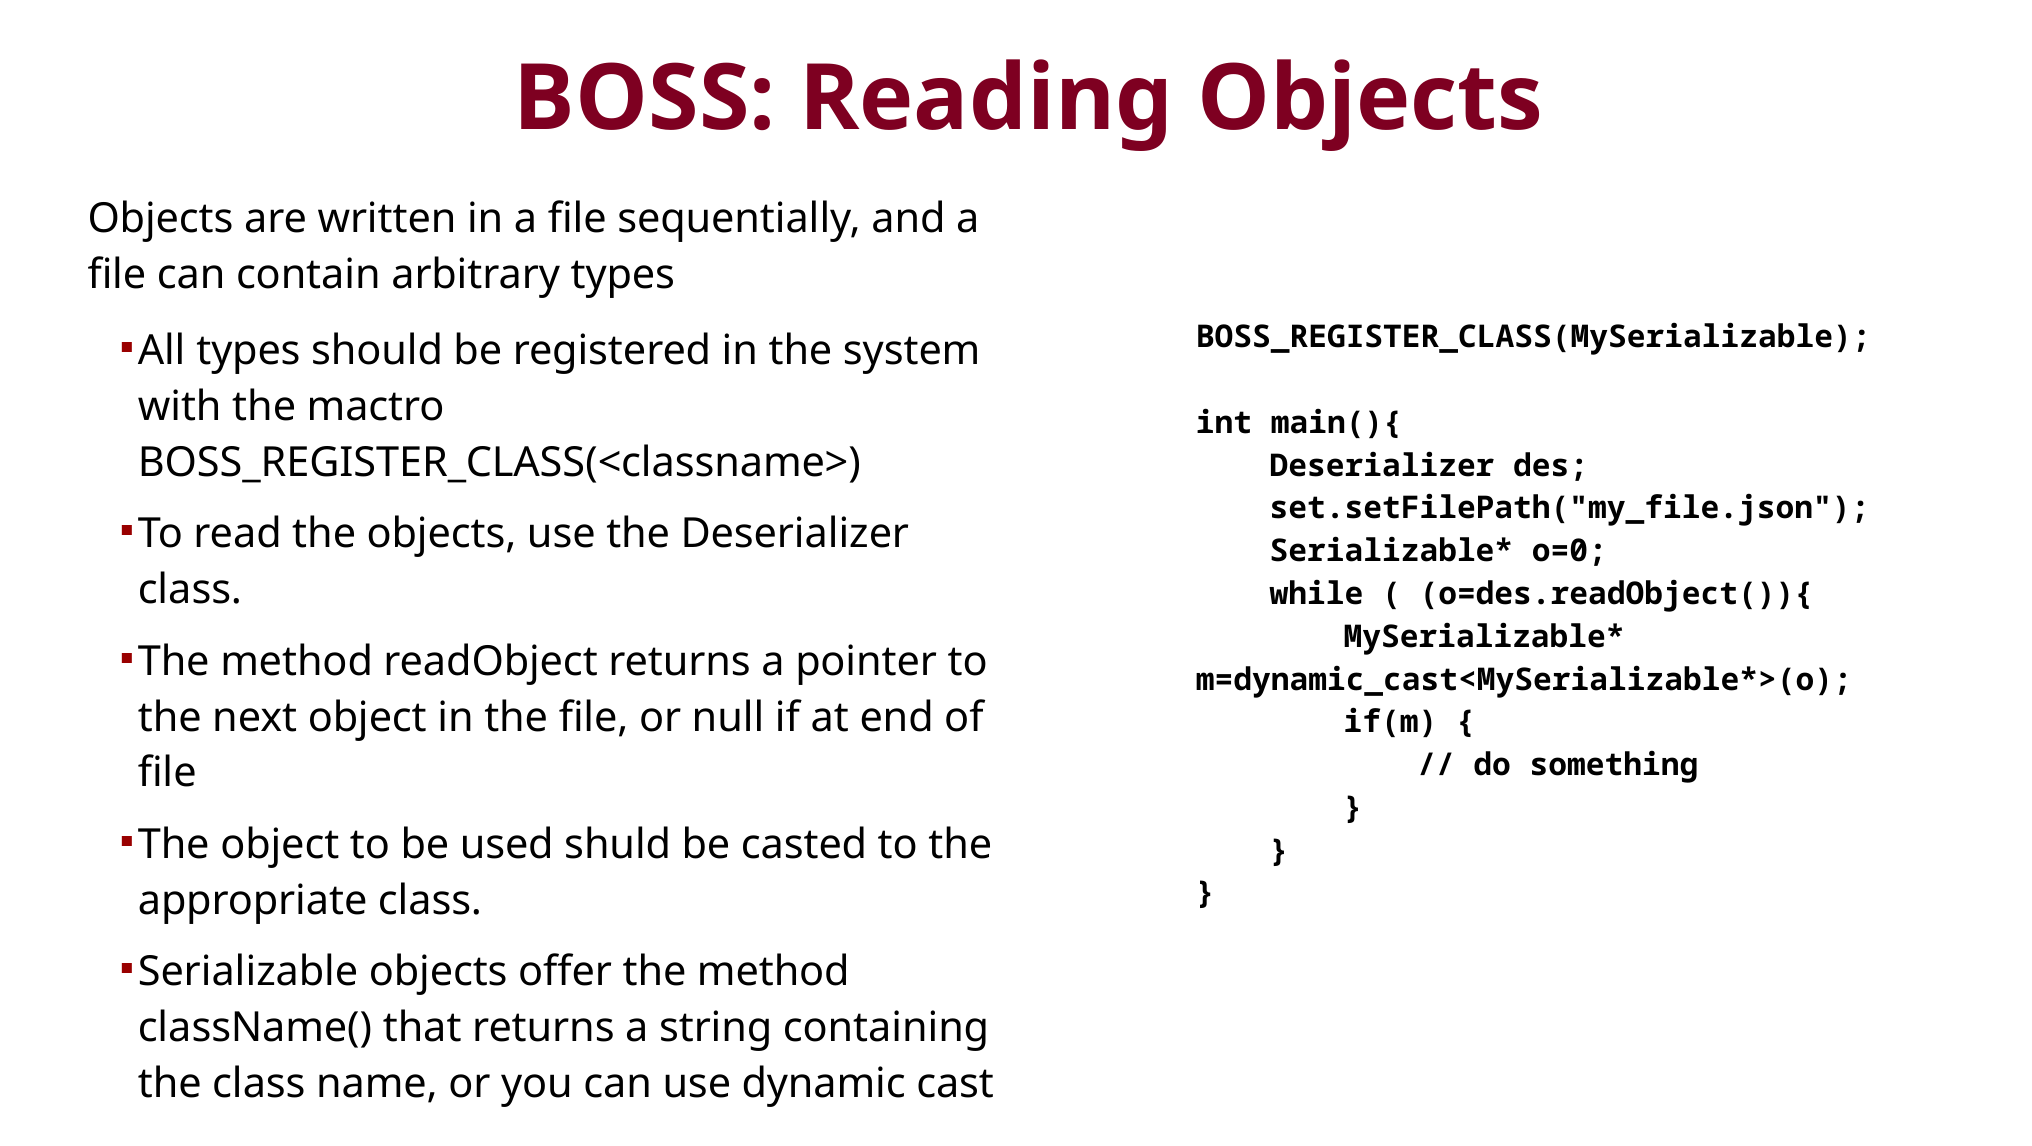

# BOSS: Reading Objects
Objects are written in a file sequentially, and a file can contain arbitrary types
All types should be registered in the system with the mactro BOSS_REGISTER_CLASS(<classname>)
To read the objects, use the Deserializer class.
The method readObject returns a pointer to the next object in the file, or null if at end of file
The object to be used shuld be casted to the appropriate class.
Serializable objects offer the method className() that returns a string containing the class name, or you can use dynamic cast
BOSS_REGISTER_CLASS(MySerializable);
int main(){
	Deserializer des;
	set.setFilePath("my_file.json");
	Serializable* o=0;
	while ( (o=des.readObject()){
		MySerializable* m=dynamic_cast<MySerializable*>(o);
		if(m) {
			// do something
		}
	}
}